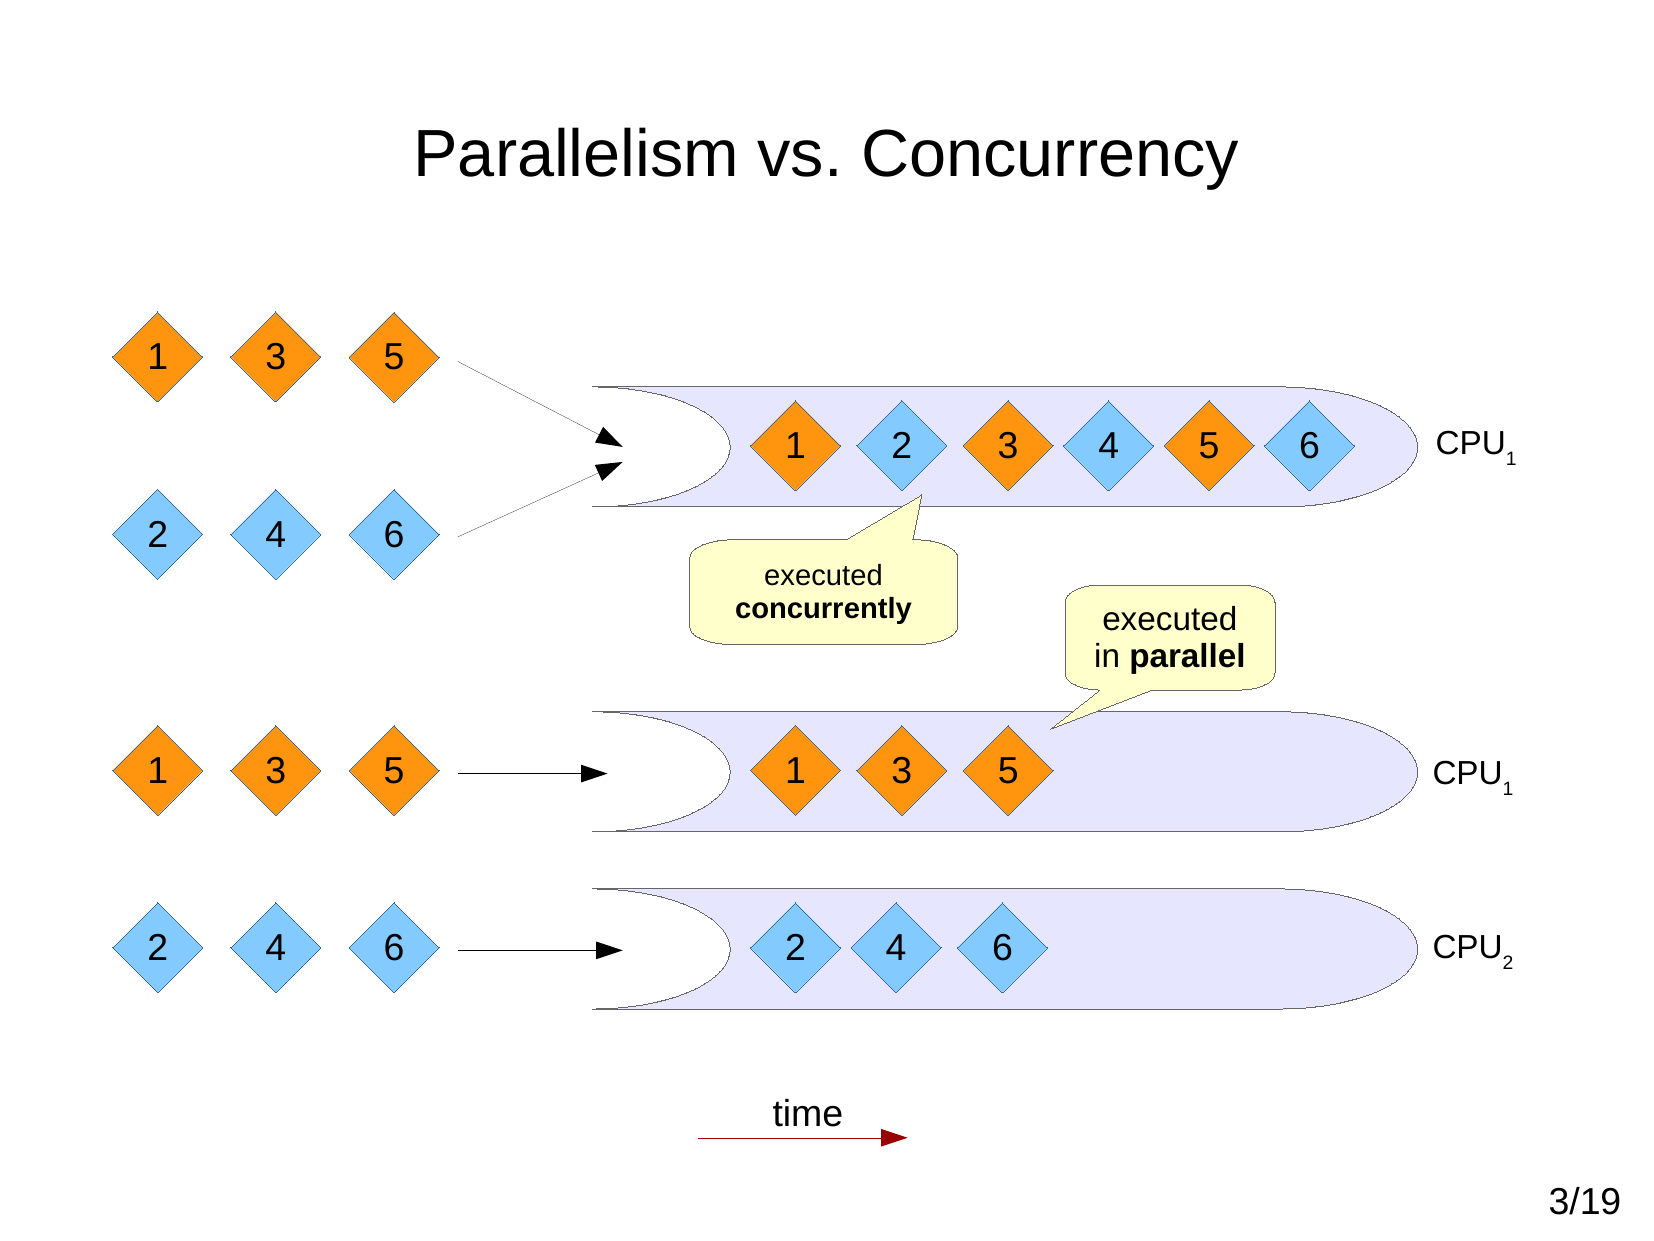

# Parallelism vs. Concurrency
1
3
5
1
2
3
4
5
6
CPU1
2
4
6
executed
concurrently
executed
in parallel
1
3
1
5
3
5
CPU1
2
4
2
6
4
6
CPU2
time